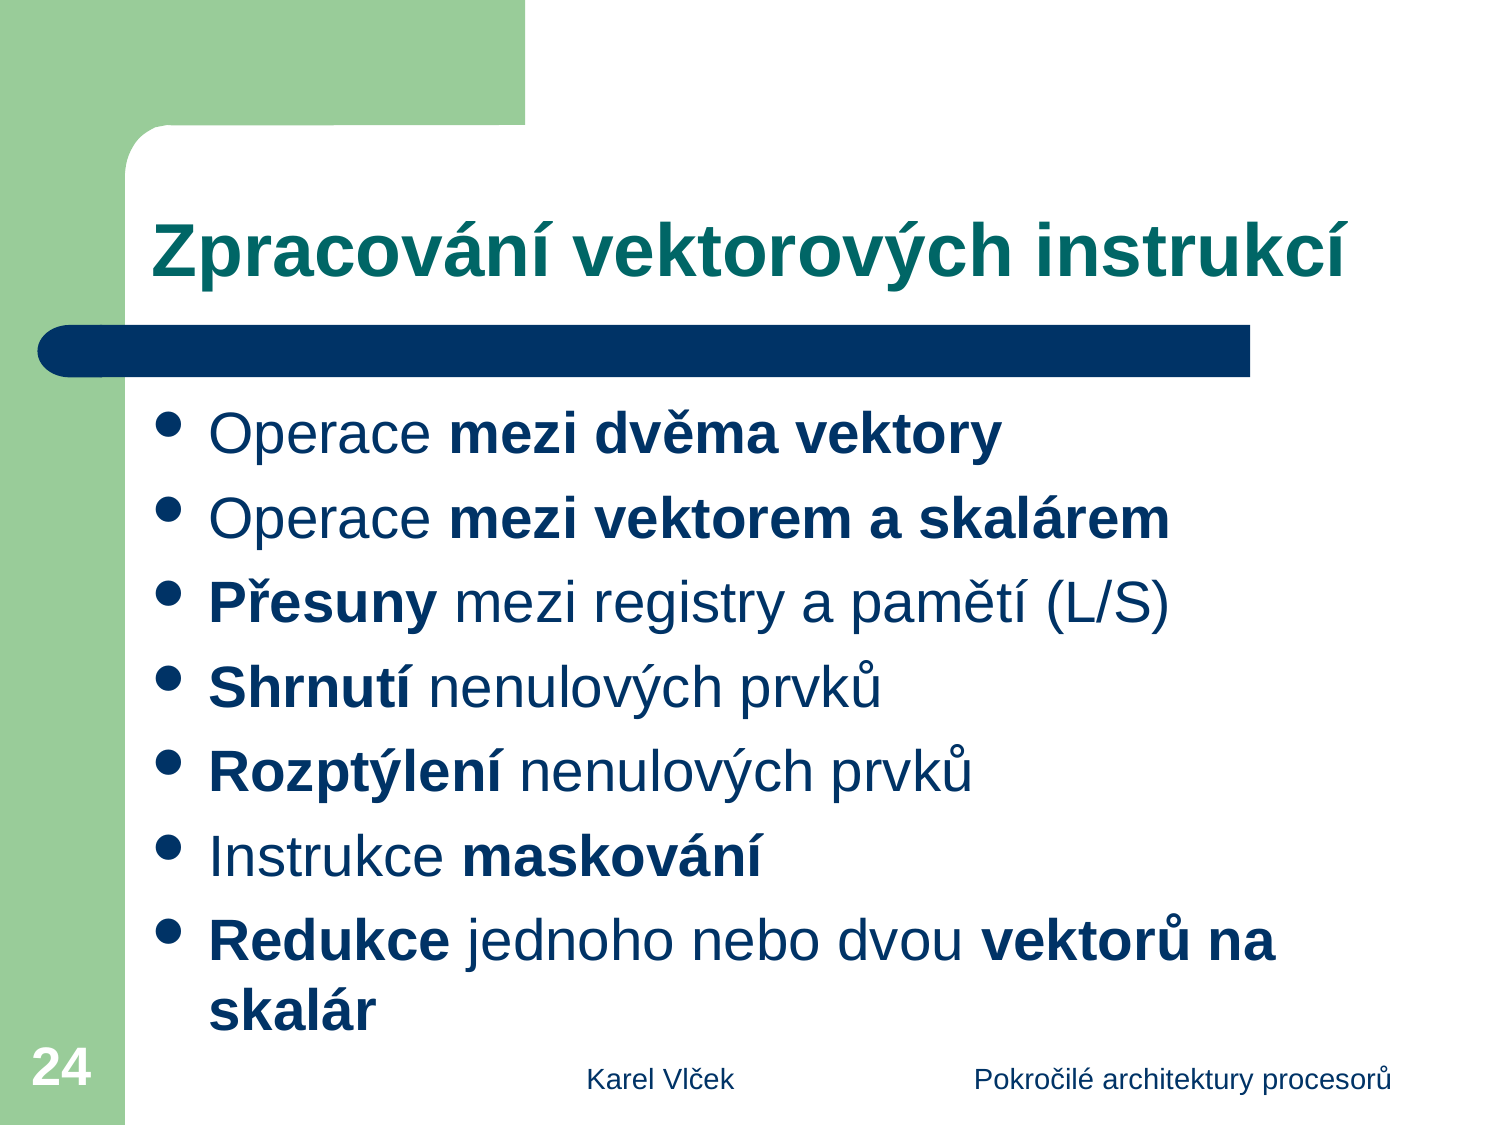

# Zpracování vektorových instrukcí
Operace mezi dvěma vektory
Operace mezi vektorem a skalárem
Přesuny mezi registry a pamětí (L/S)
Shrnutí nenulových prvků
Rozptýlení nenulových prvků
Instrukce maskování
Redukce jednoho nebo dvou vektorů na skalár
24
Karel Vlček
Pokročilé architektury procesorů